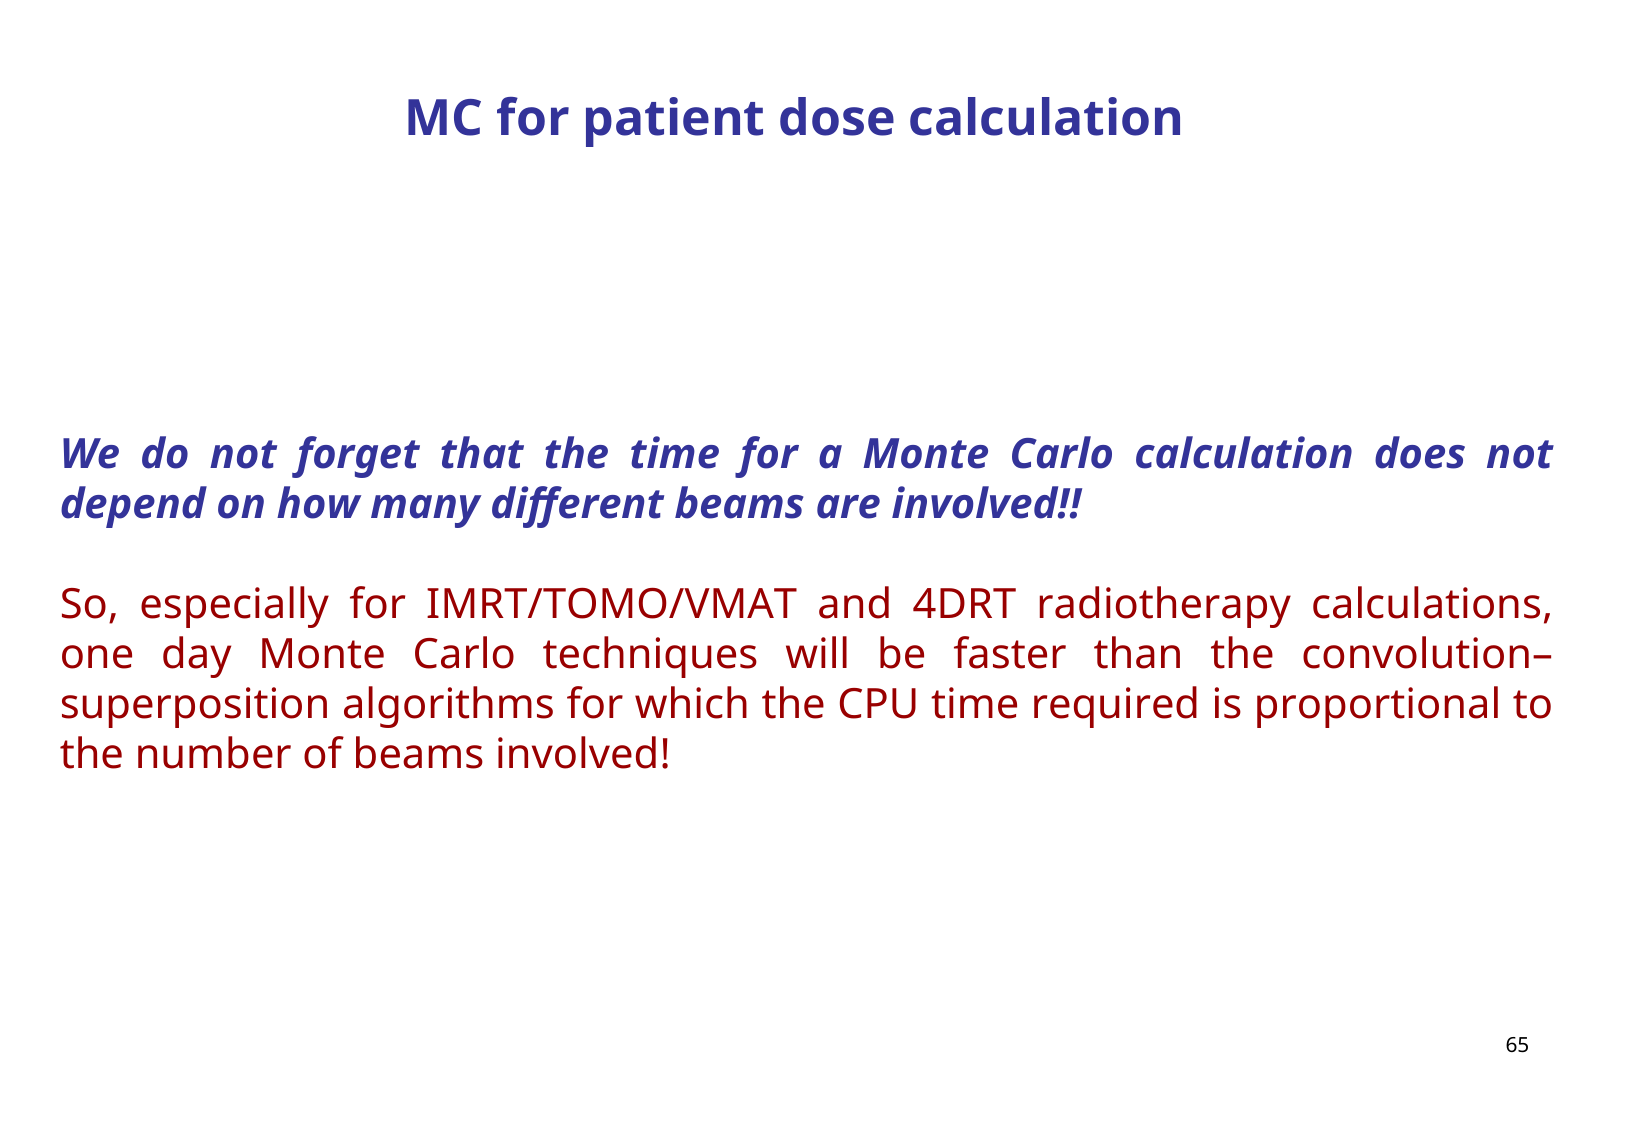

MC for patient dose calculation
We do not forget that the time for a Monte Carlo calculation does not depend on how many different beams are involved!!
So, especially for IMRT/TOMO/VMAT and 4DRT radiotherapy calculations, one day Monte Carlo techniques will be faster than the convolution–superposition algorithms for which the CPU time required is proportional to the number of beams involved!
65